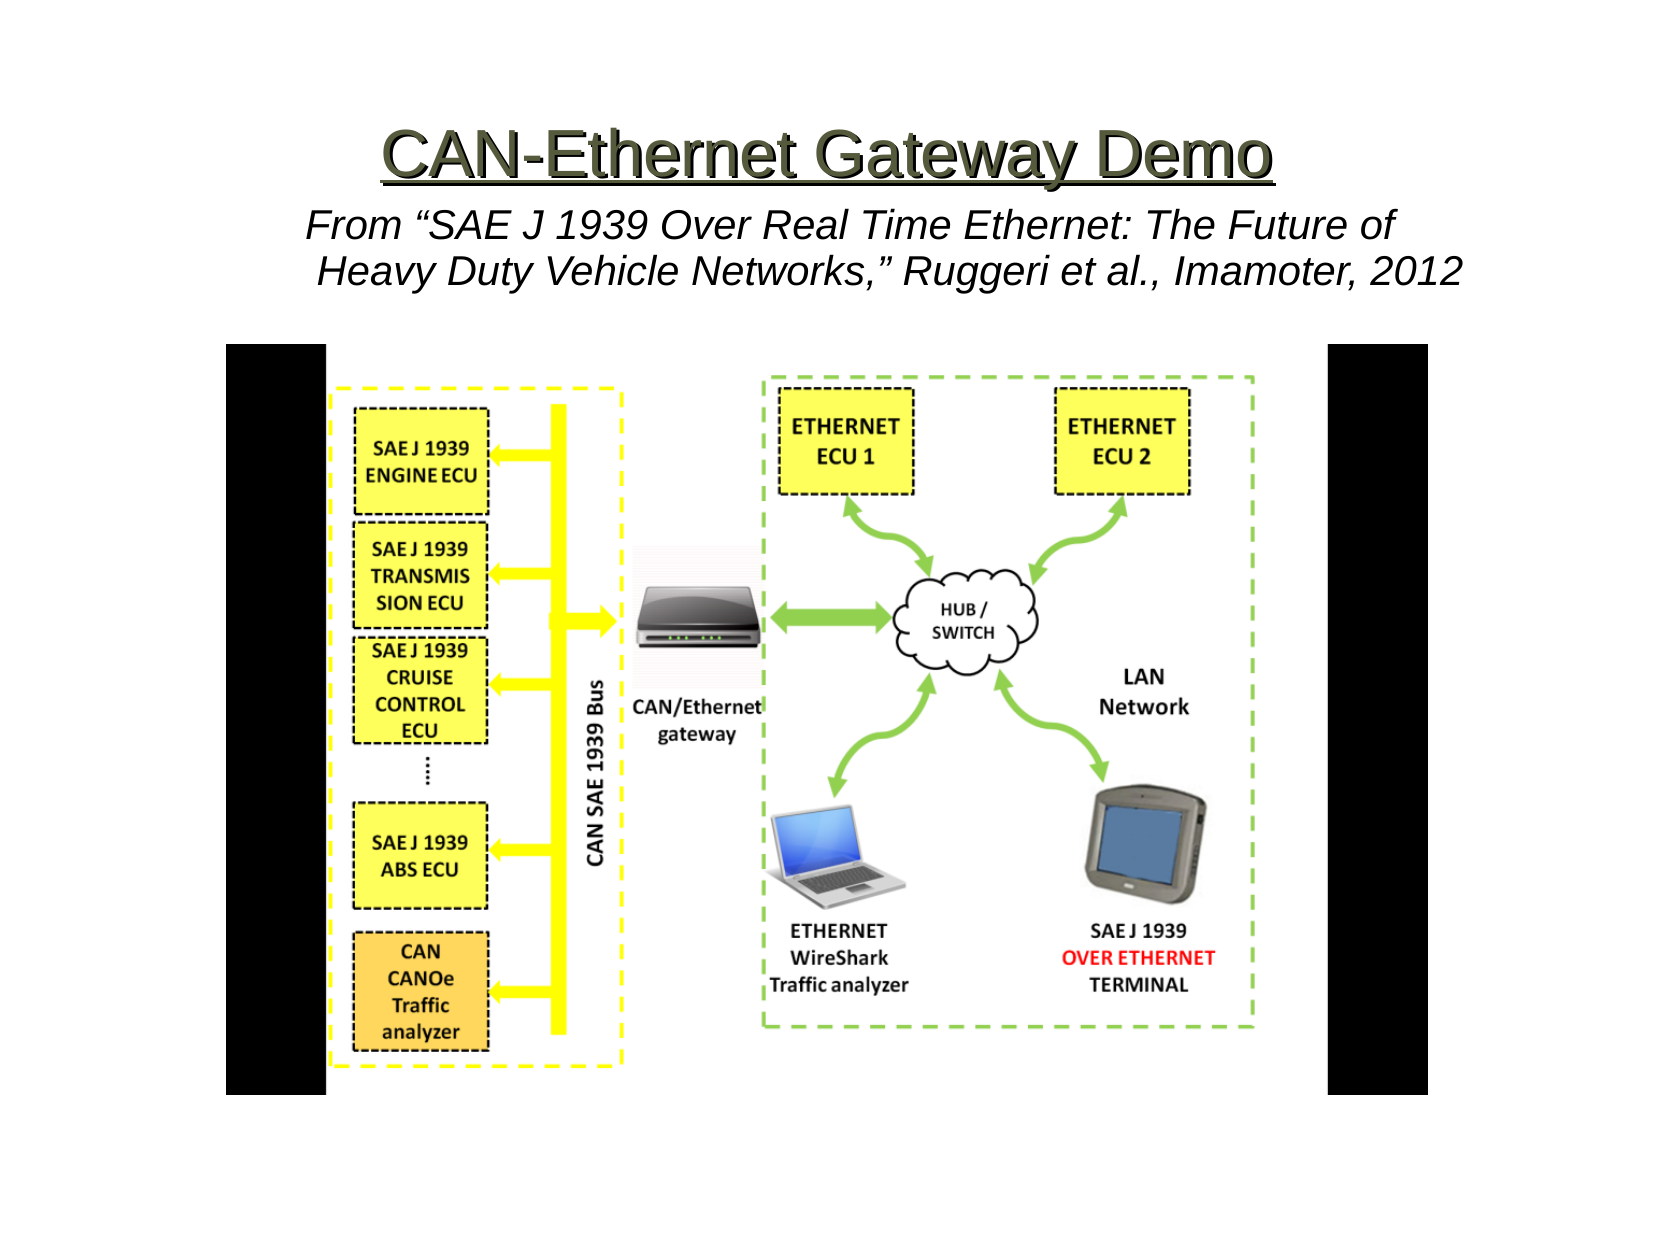

# CAN-Ethernet Gateway Demo
From “SAE J 1939 Over Real Time Ethernet: The Future of
 Heavy Duty Vehicle Networks,” Ruggeri et al., Imamoter, 2012
33